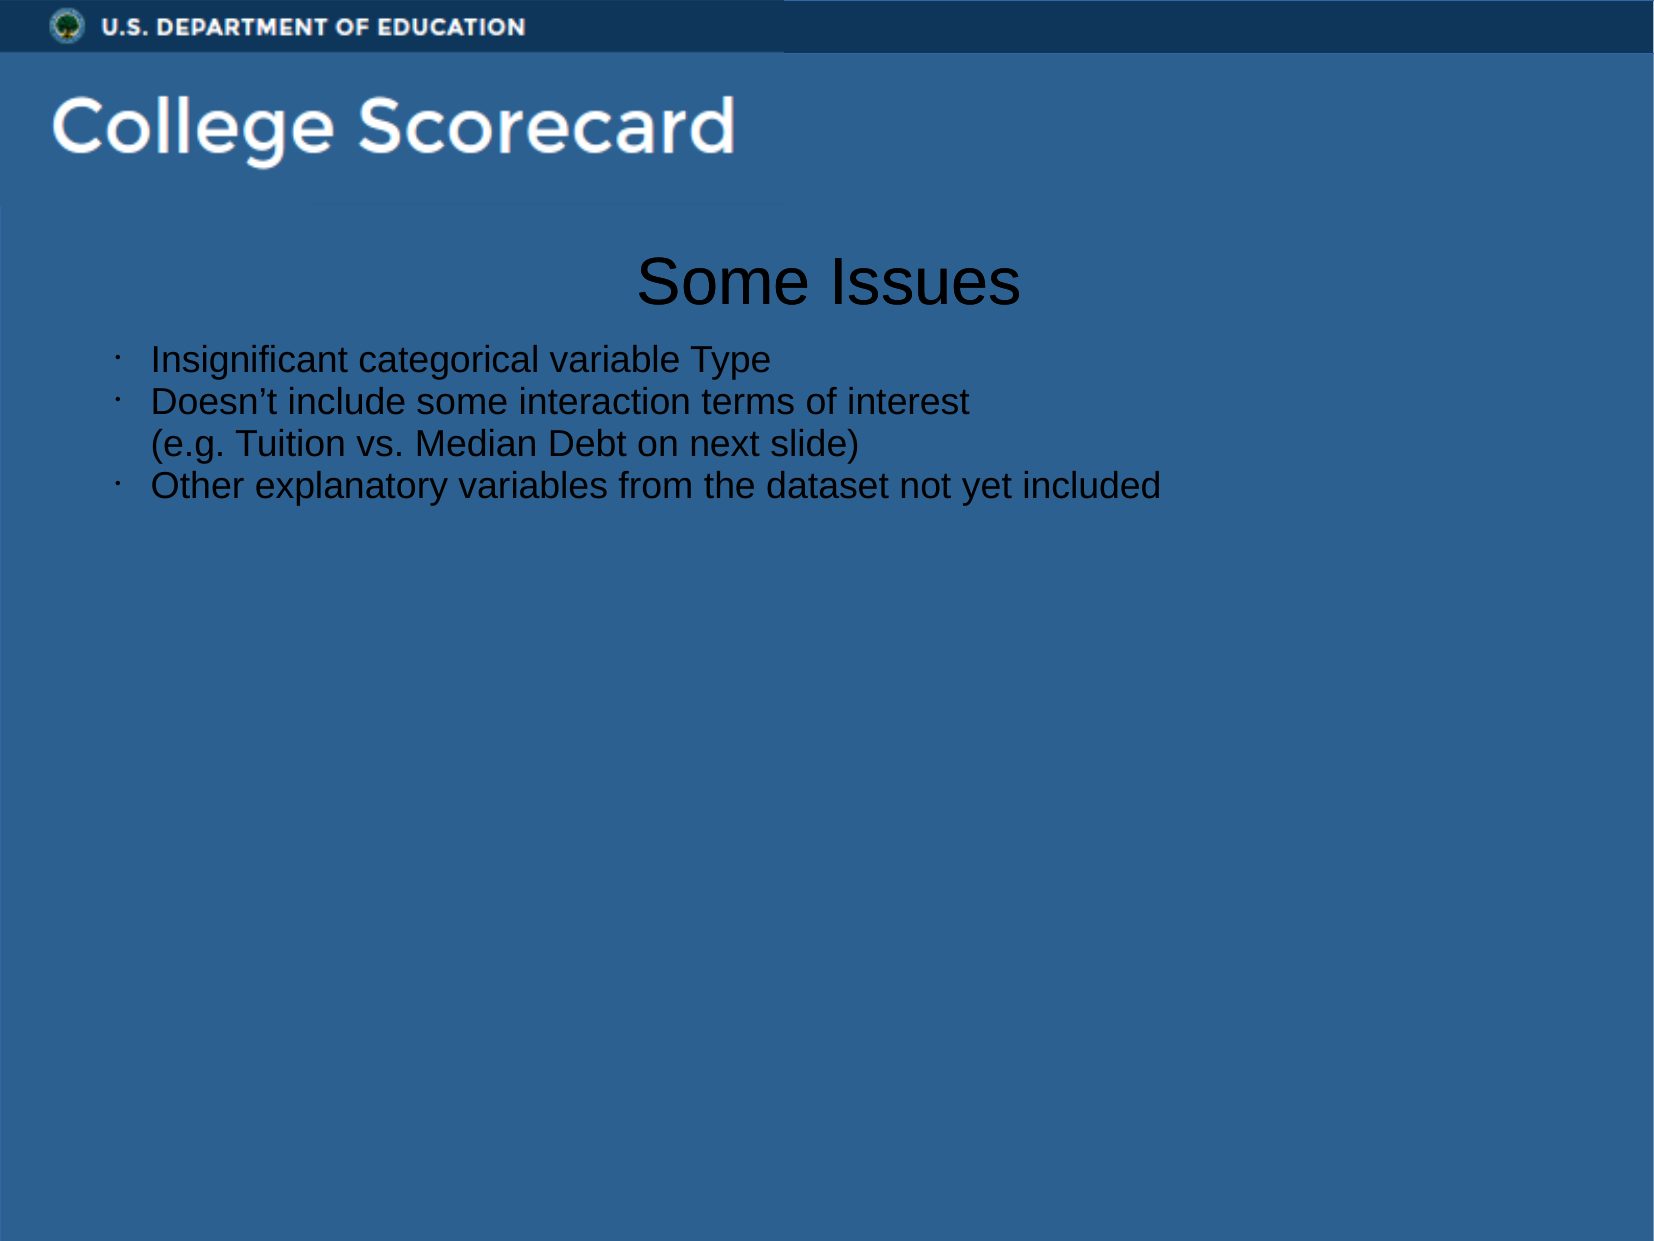

Some Issues
Some Issues
Insignificant categorical variable Type
Doesn’t include some interaction terms of interest
(e.g. Tuition vs. Median Debt on next slide)
Other explanatory variables from the dataset not yet included